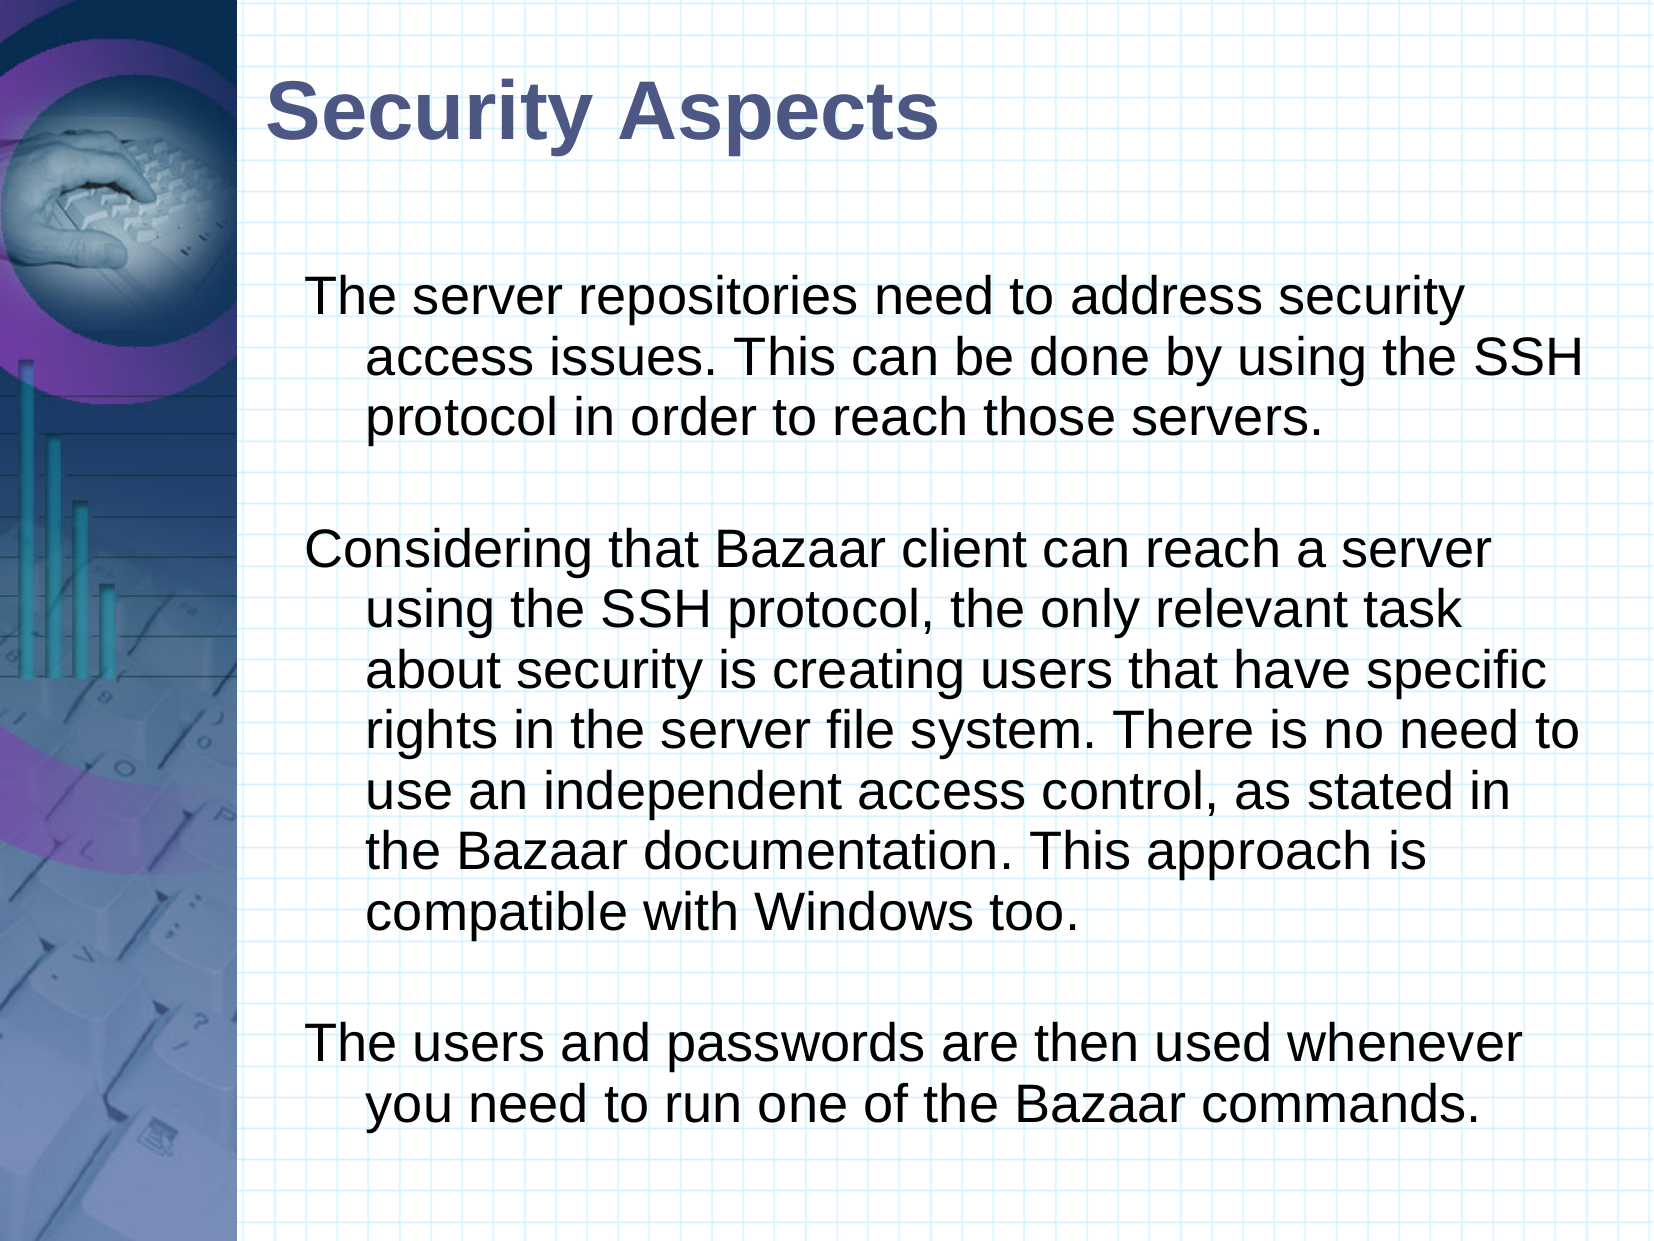

# Security Aspects
The server repositories need to address security access issues. This can be done by using the SSH protocol in order to reach those servers.
Considering that Bazaar client can reach a server using the SSH protocol, the only relevant task about security is creating users that have specific rights in the server file system. There is no need to use an independent access control, as stated in the Bazaar documentation. This approach is compatible with Windows too.
The users and passwords are then used whenever you need to run one of the Bazaar commands.